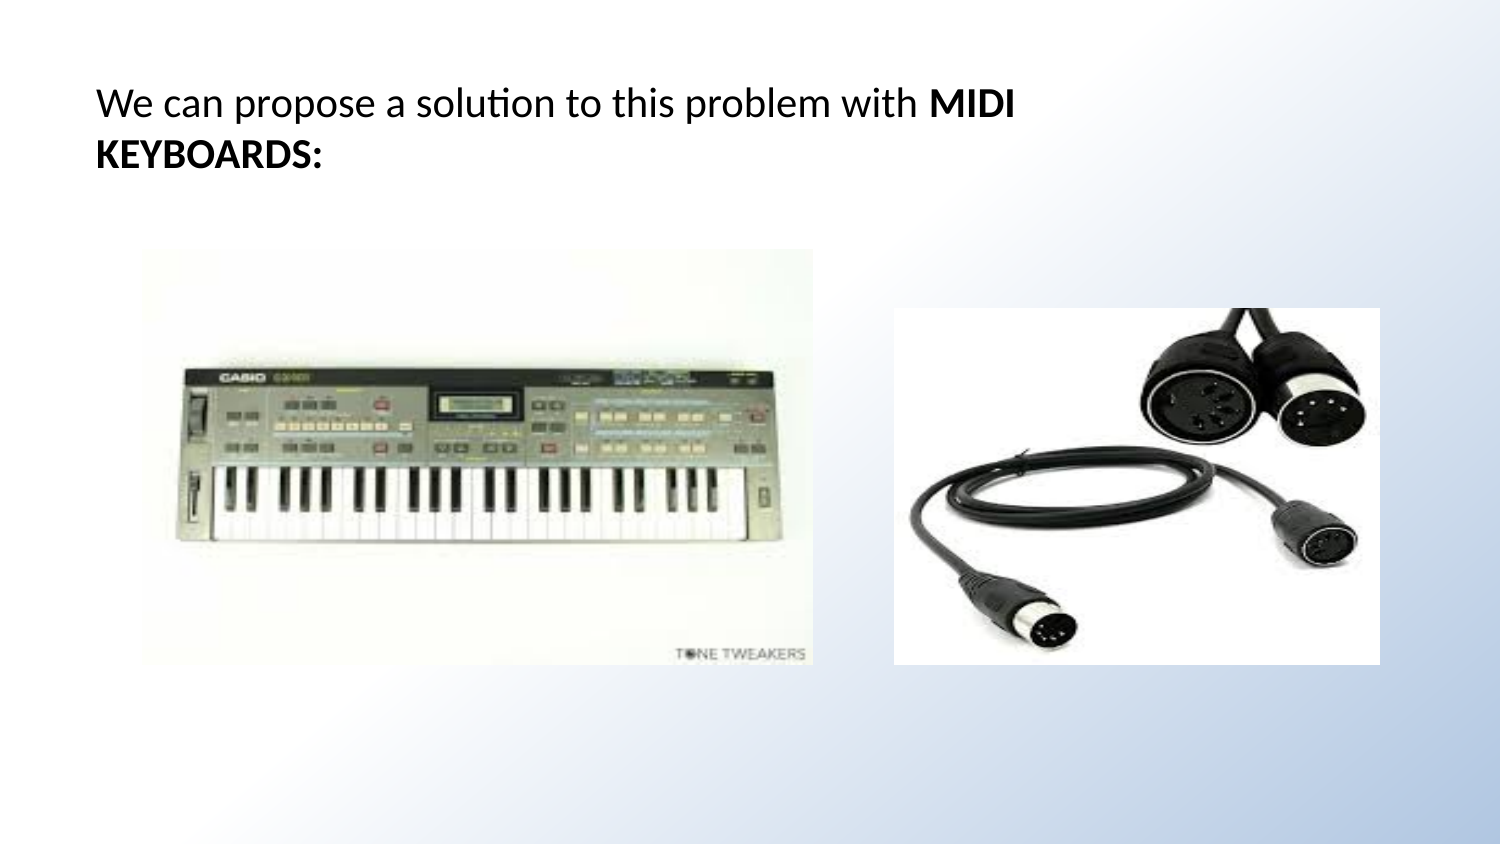

# We can propose a solution to this problem with MIDI KEYBOARDS: